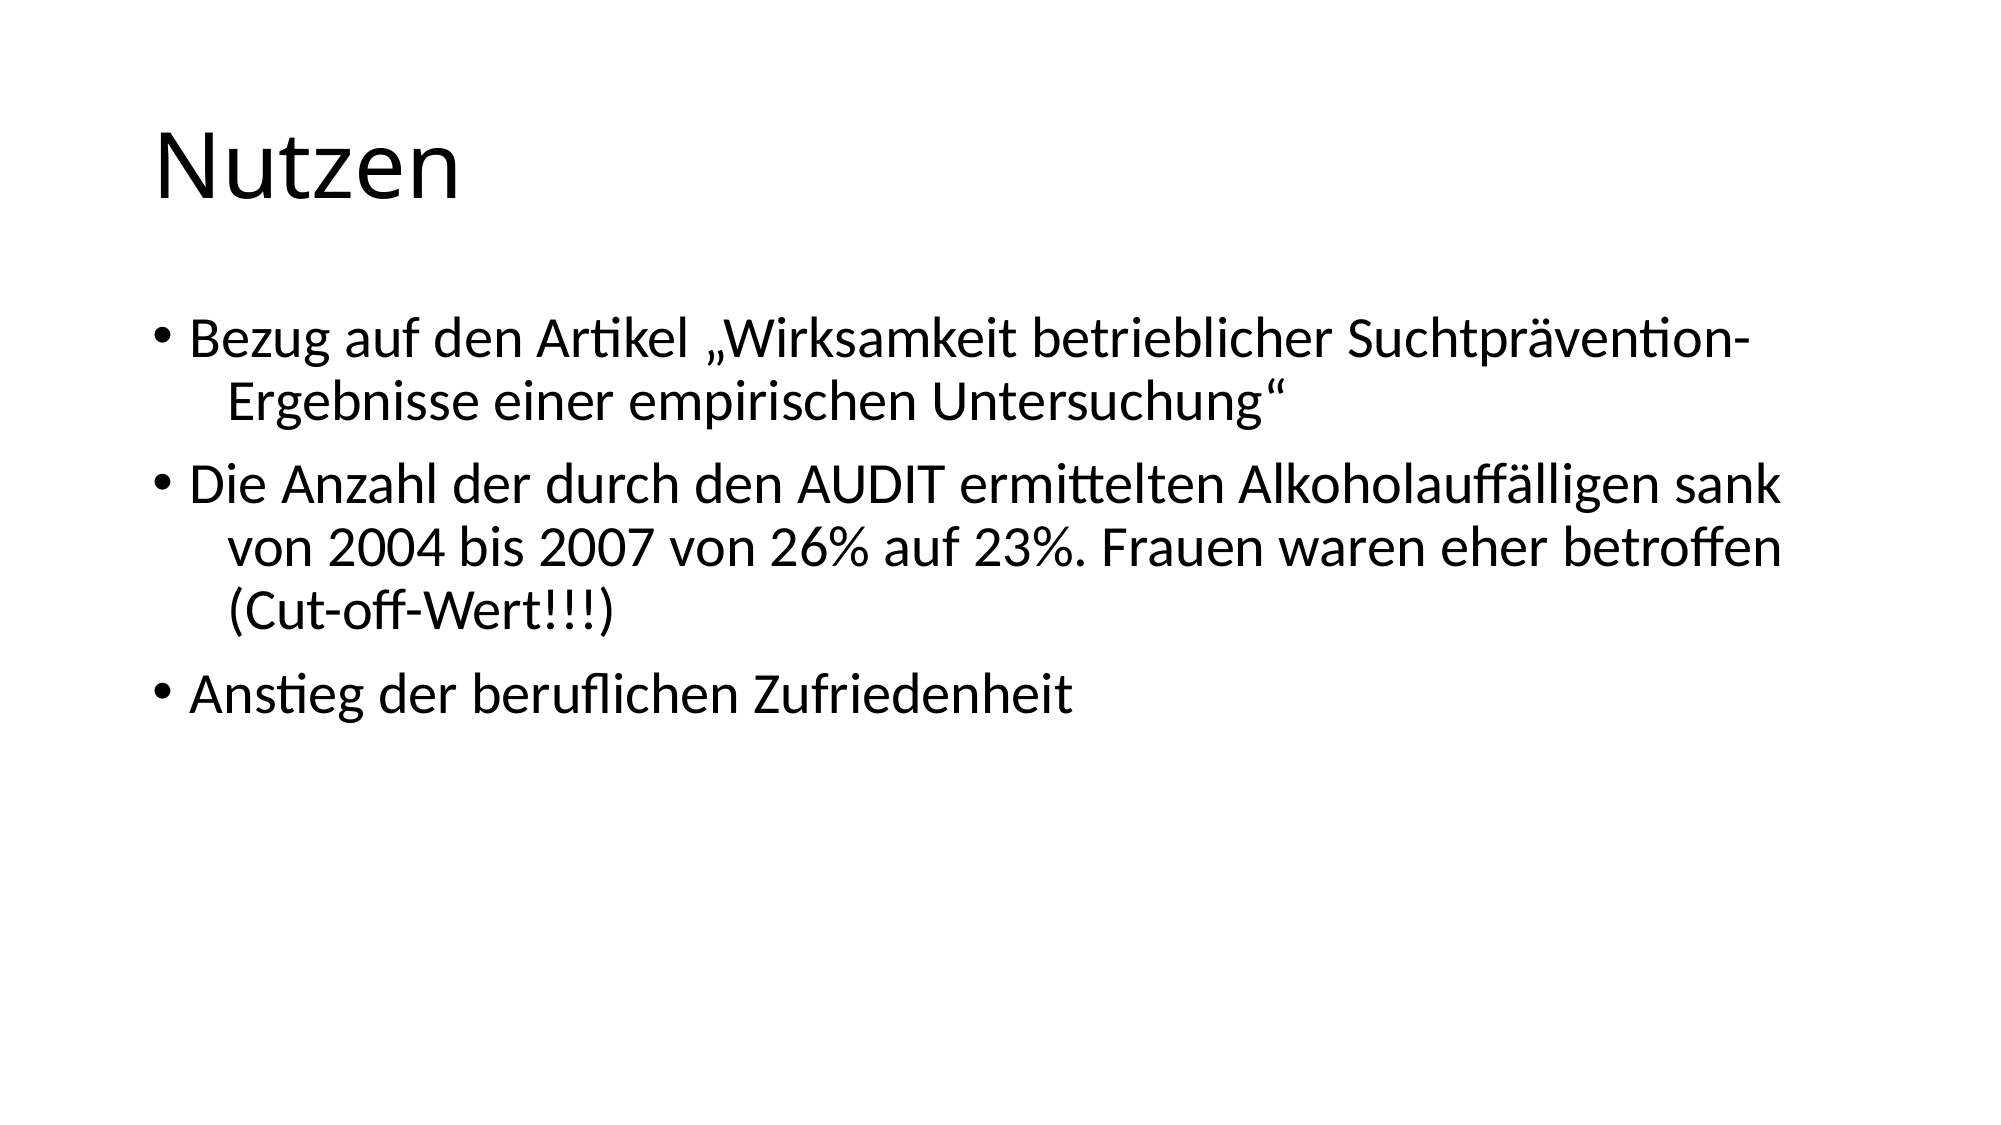

# Nutzen
Bezug auf den Artikel „Wirksamkeit betrieblicher Suchtprävention-Ergebnisse einer empirischen Untersuchung“
Die Anzahl der durch den AUDIT ermittelten Alkoholauffälligen sank von 2004 bis 2007 von 26% auf 23%. Frauen waren eher betroffen (Cut-off-Wert!!!)
Anstieg der beruflichen Zufriedenheit